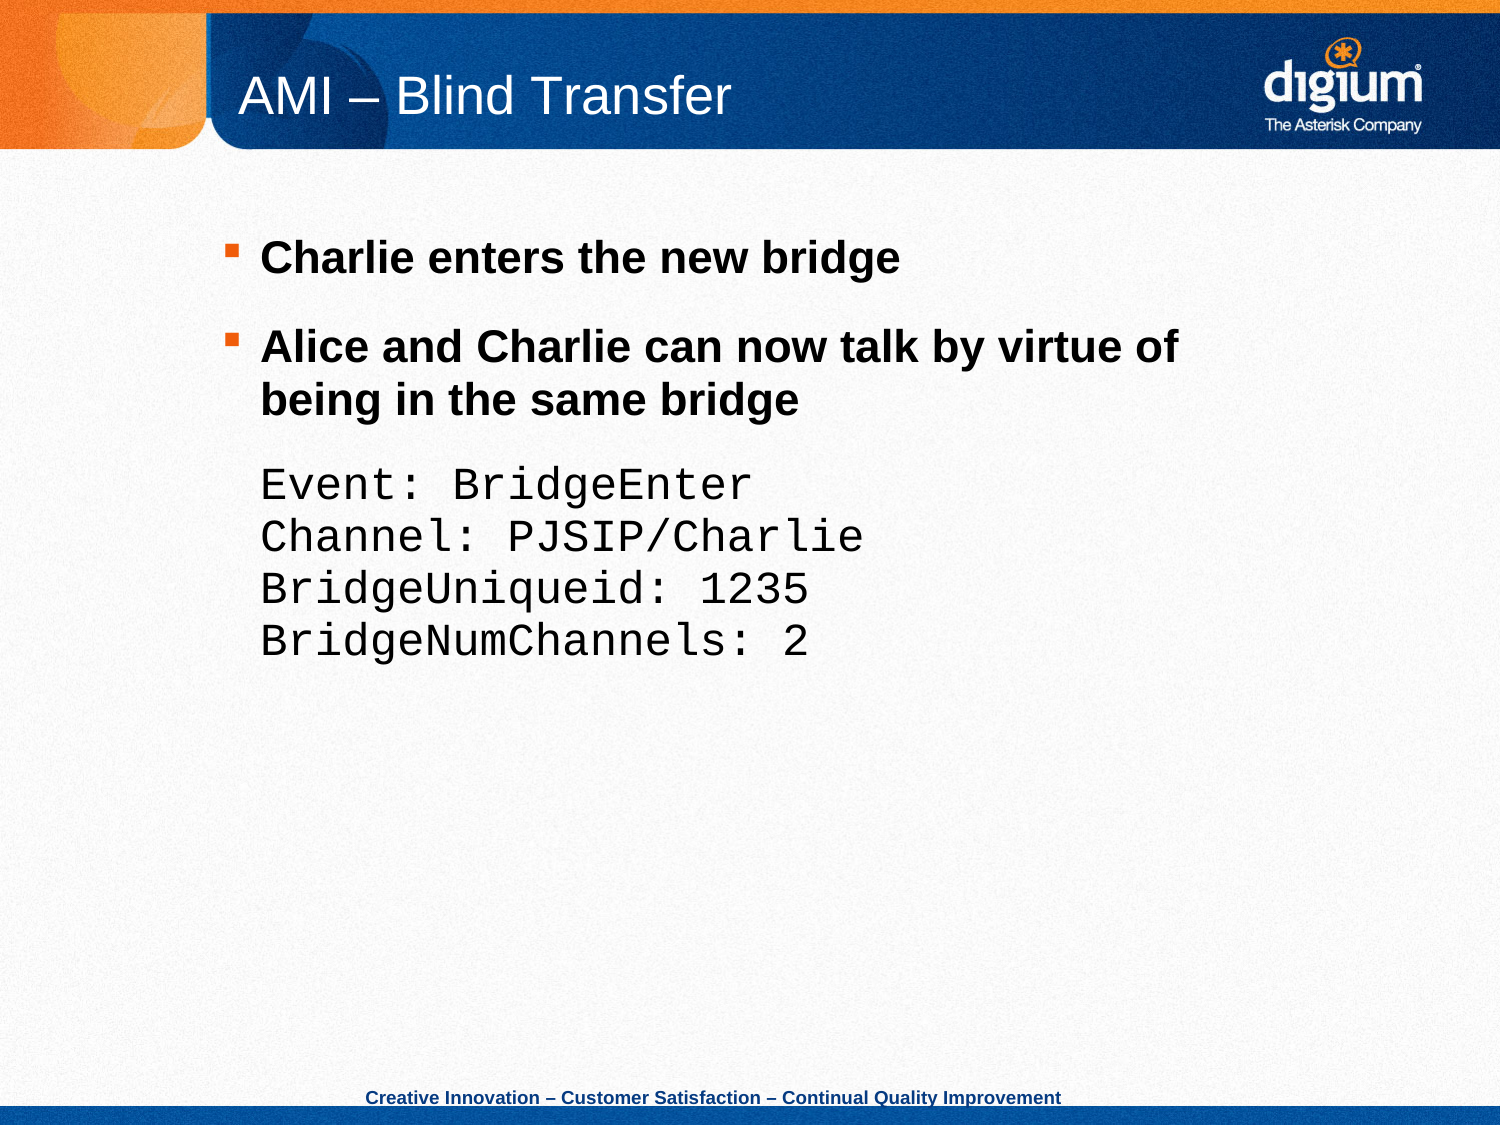

# AMI – Blind Transfer
Charlie enters the new bridge
Alice and Charlie can now talk by virtue of being in the same bridge
Event: BridgeEnter
Channel: PJSIP/Charlie
BridgeUniqueid: 1235
BridgeNumChannels: 2